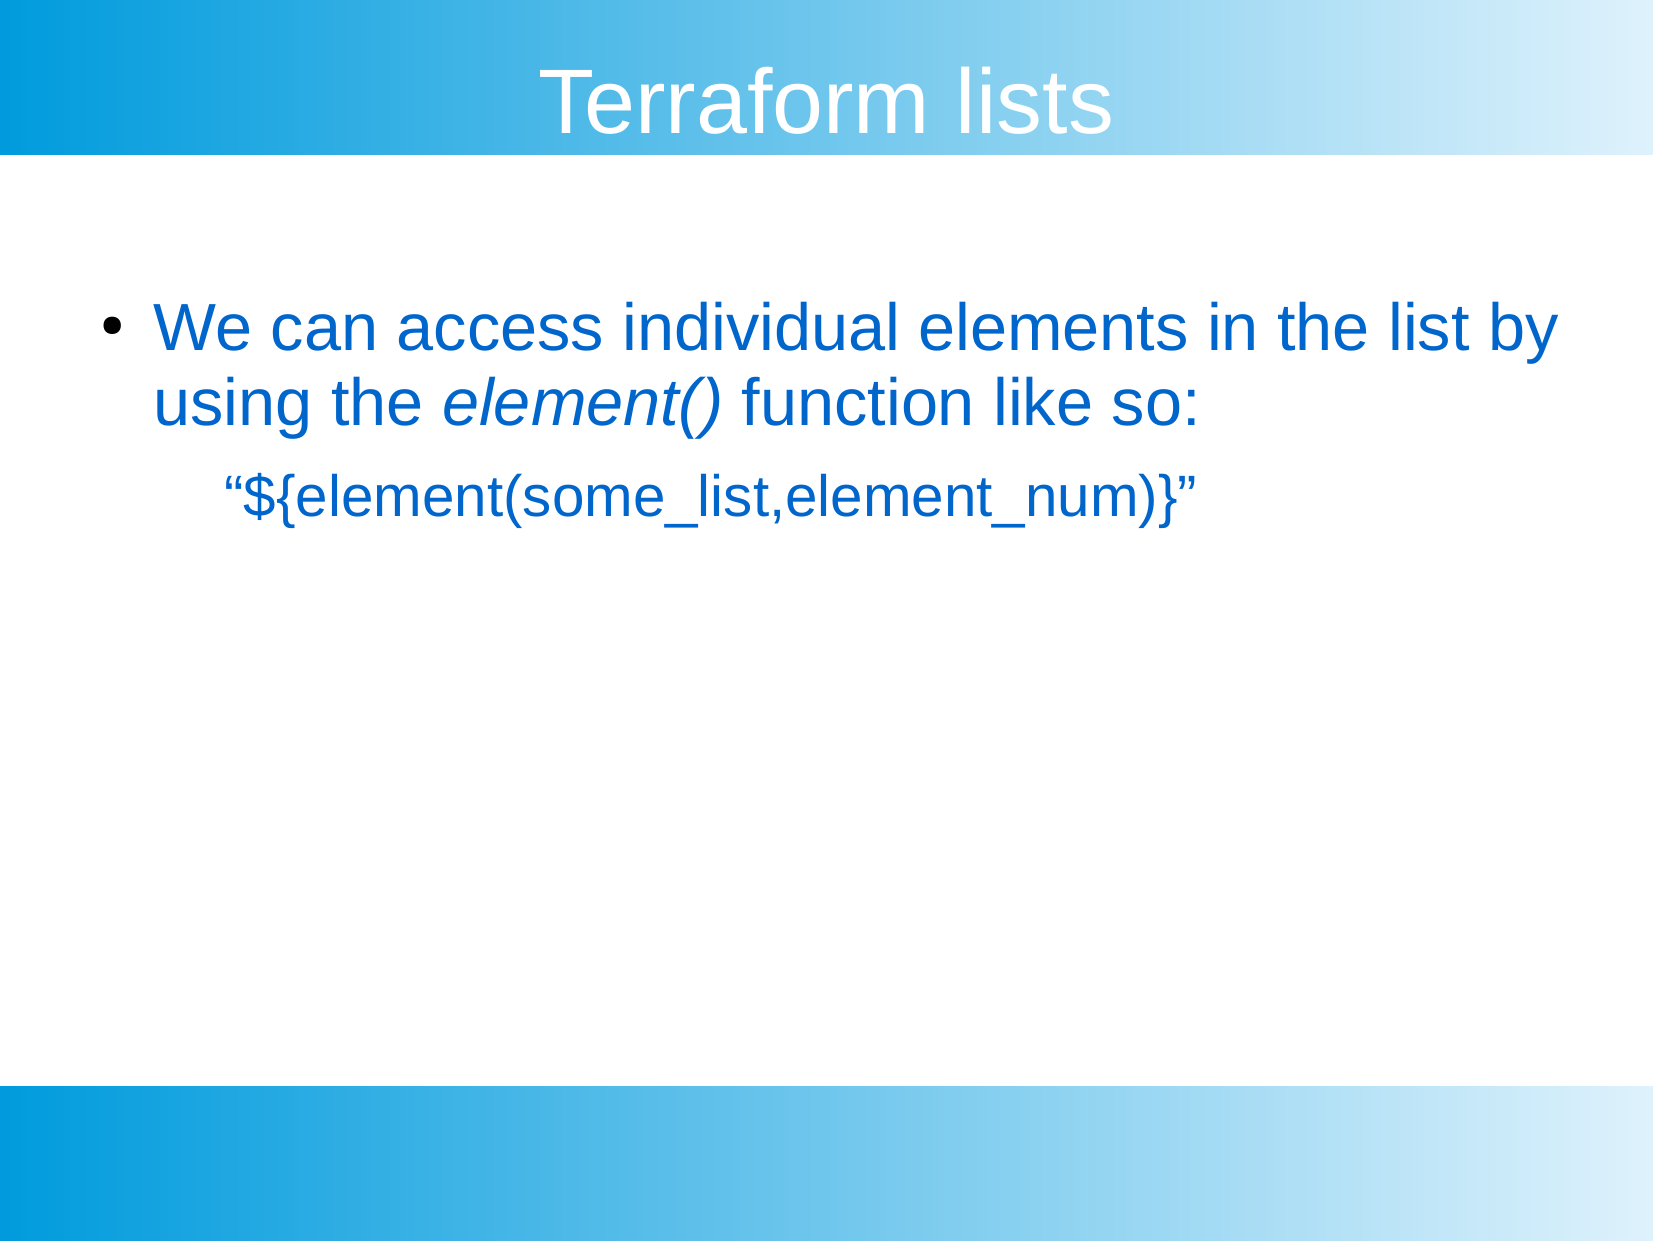

# Terraform lists
We can access individual elements in the list by using the element() function like so:
“${element(some_list,element_num)}”